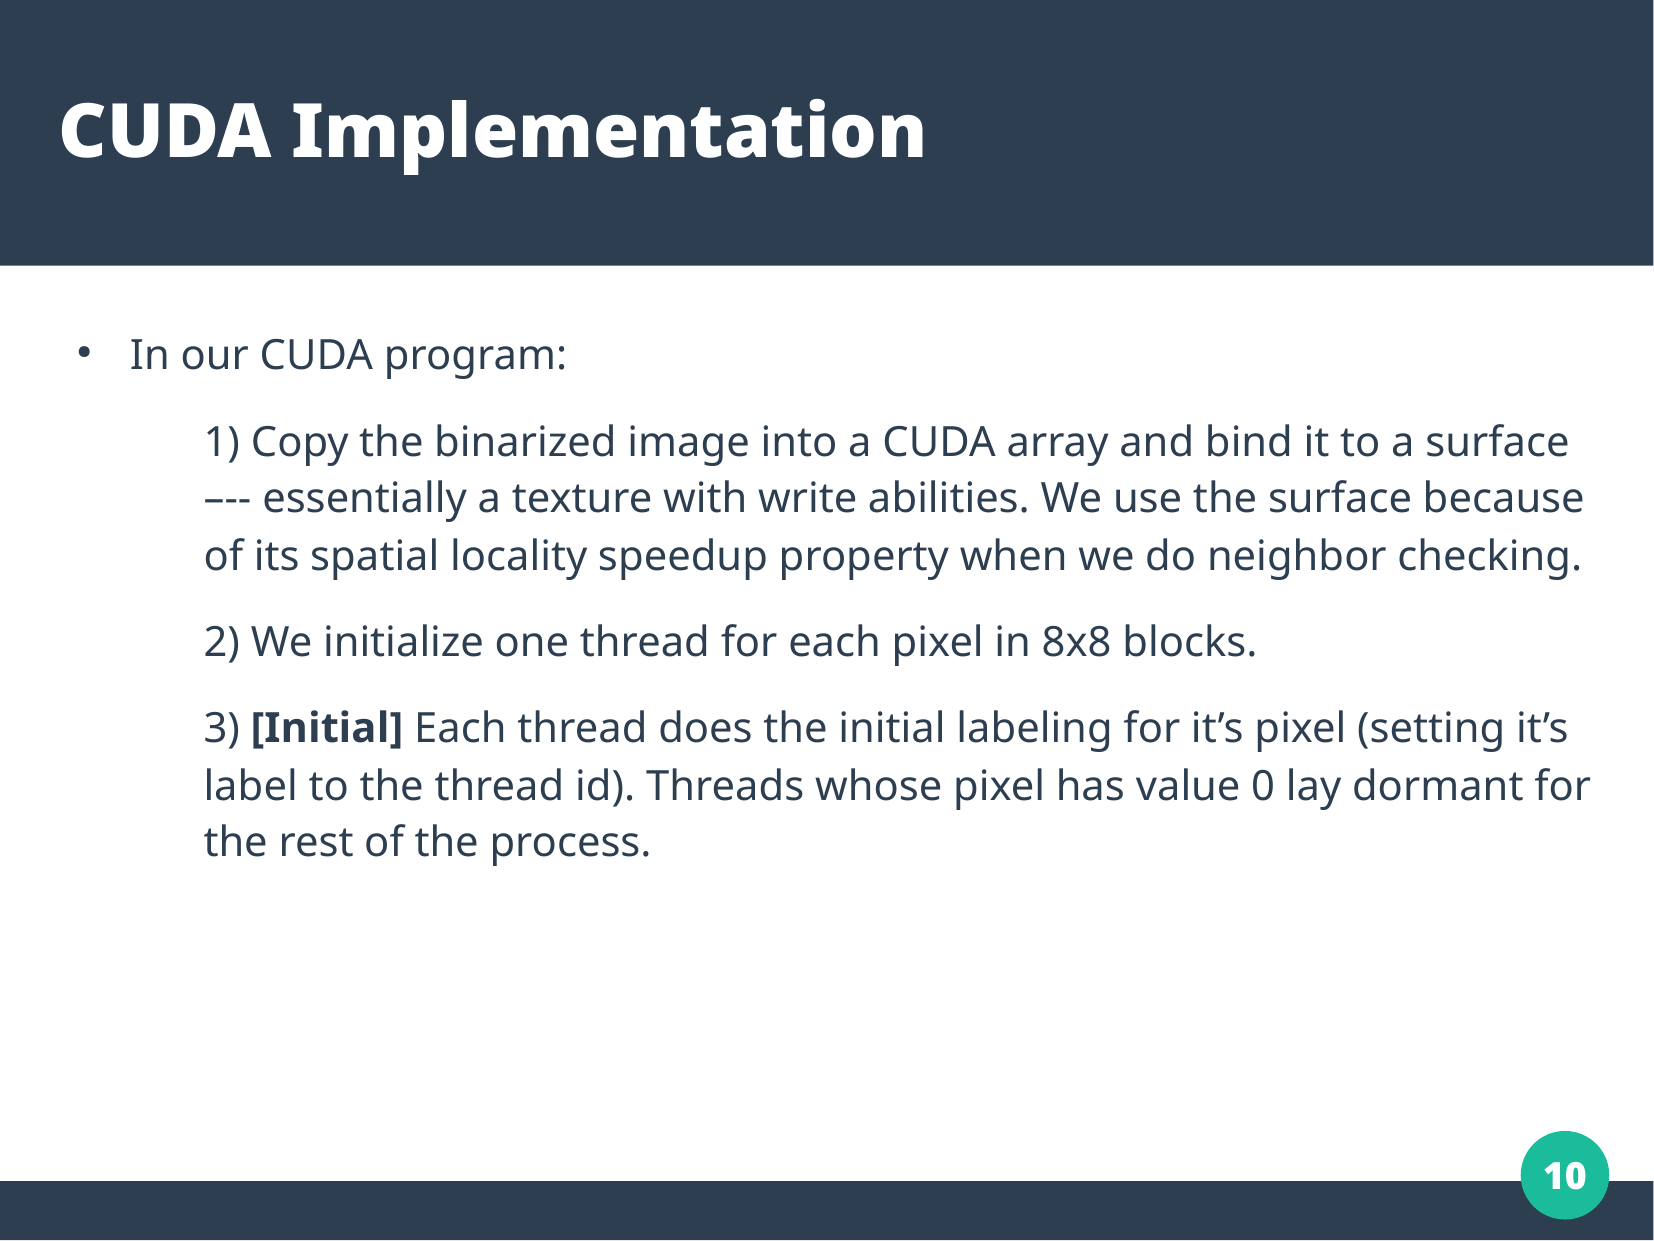

# CUDA Implementation
In our CUDA program:
1) Copy the binarized image into a CUDA array and bind it to a surface –-- essentially a texture with write abilities. We use the surface because of its spatial locality speedup property when we do neighbor checking.
2) We initialize one thread for each pixel in 8x8 blocks.
3) [Initial] Each thread does the initial labeling for it’s pixel (setting it’s label to the thread id). Threads whose pixel has value 0 lay dormant for the rest of the process.
10